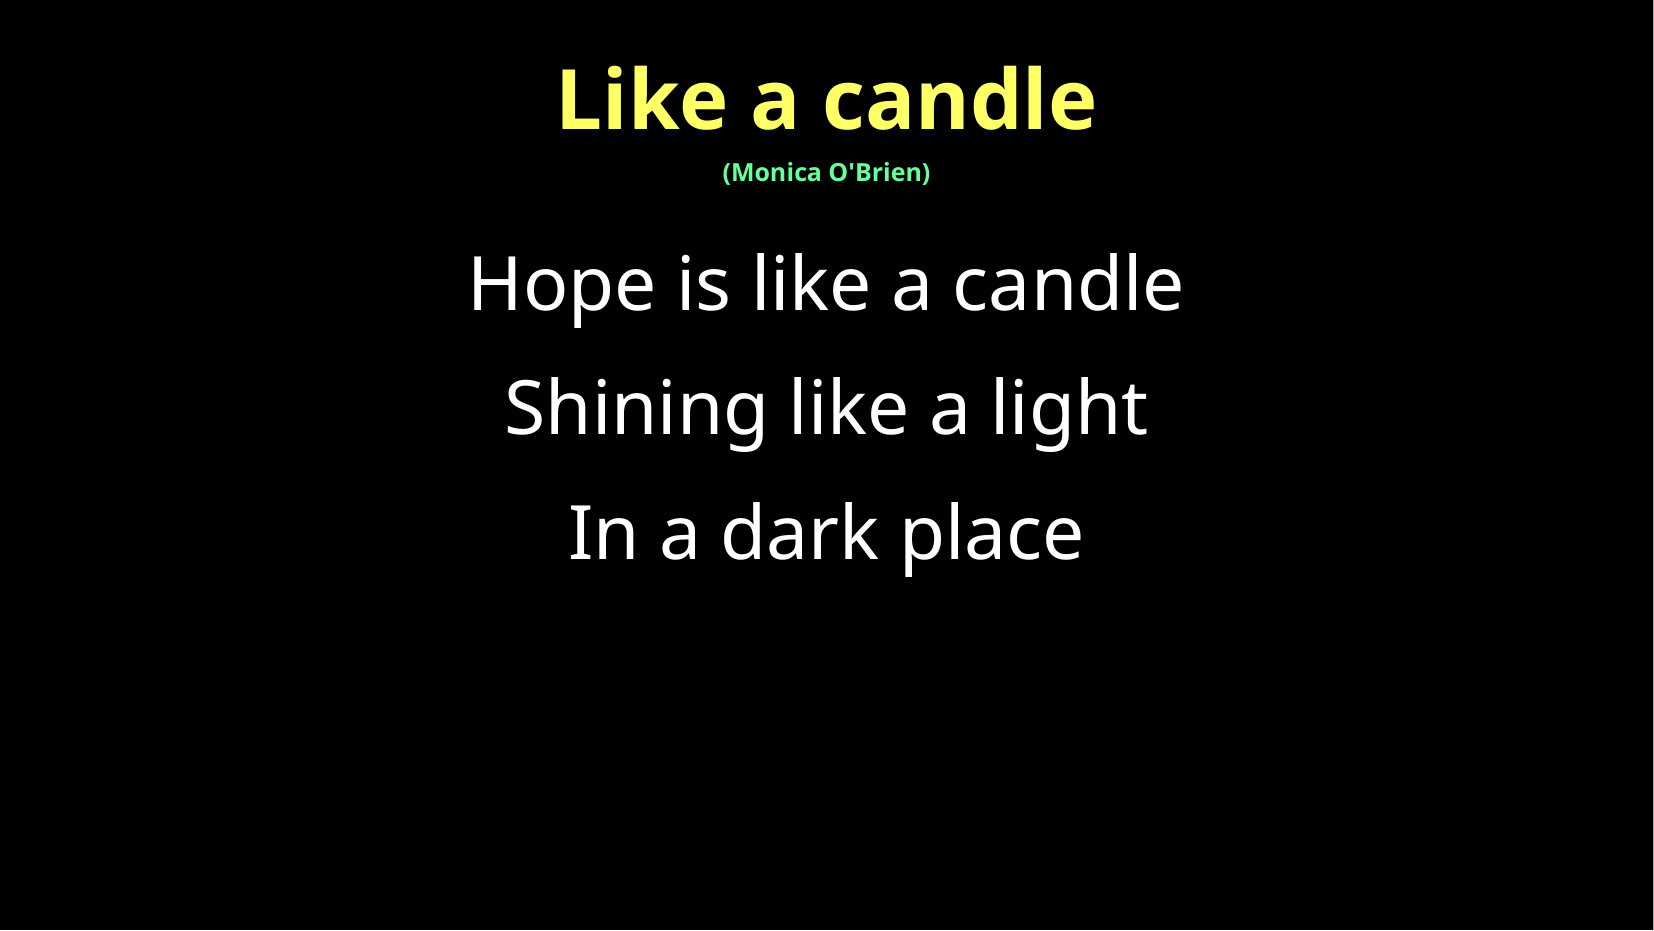

# Like a candle (Monica O'Brien)
Hope is like a candle
Shining like a light
In a dark place